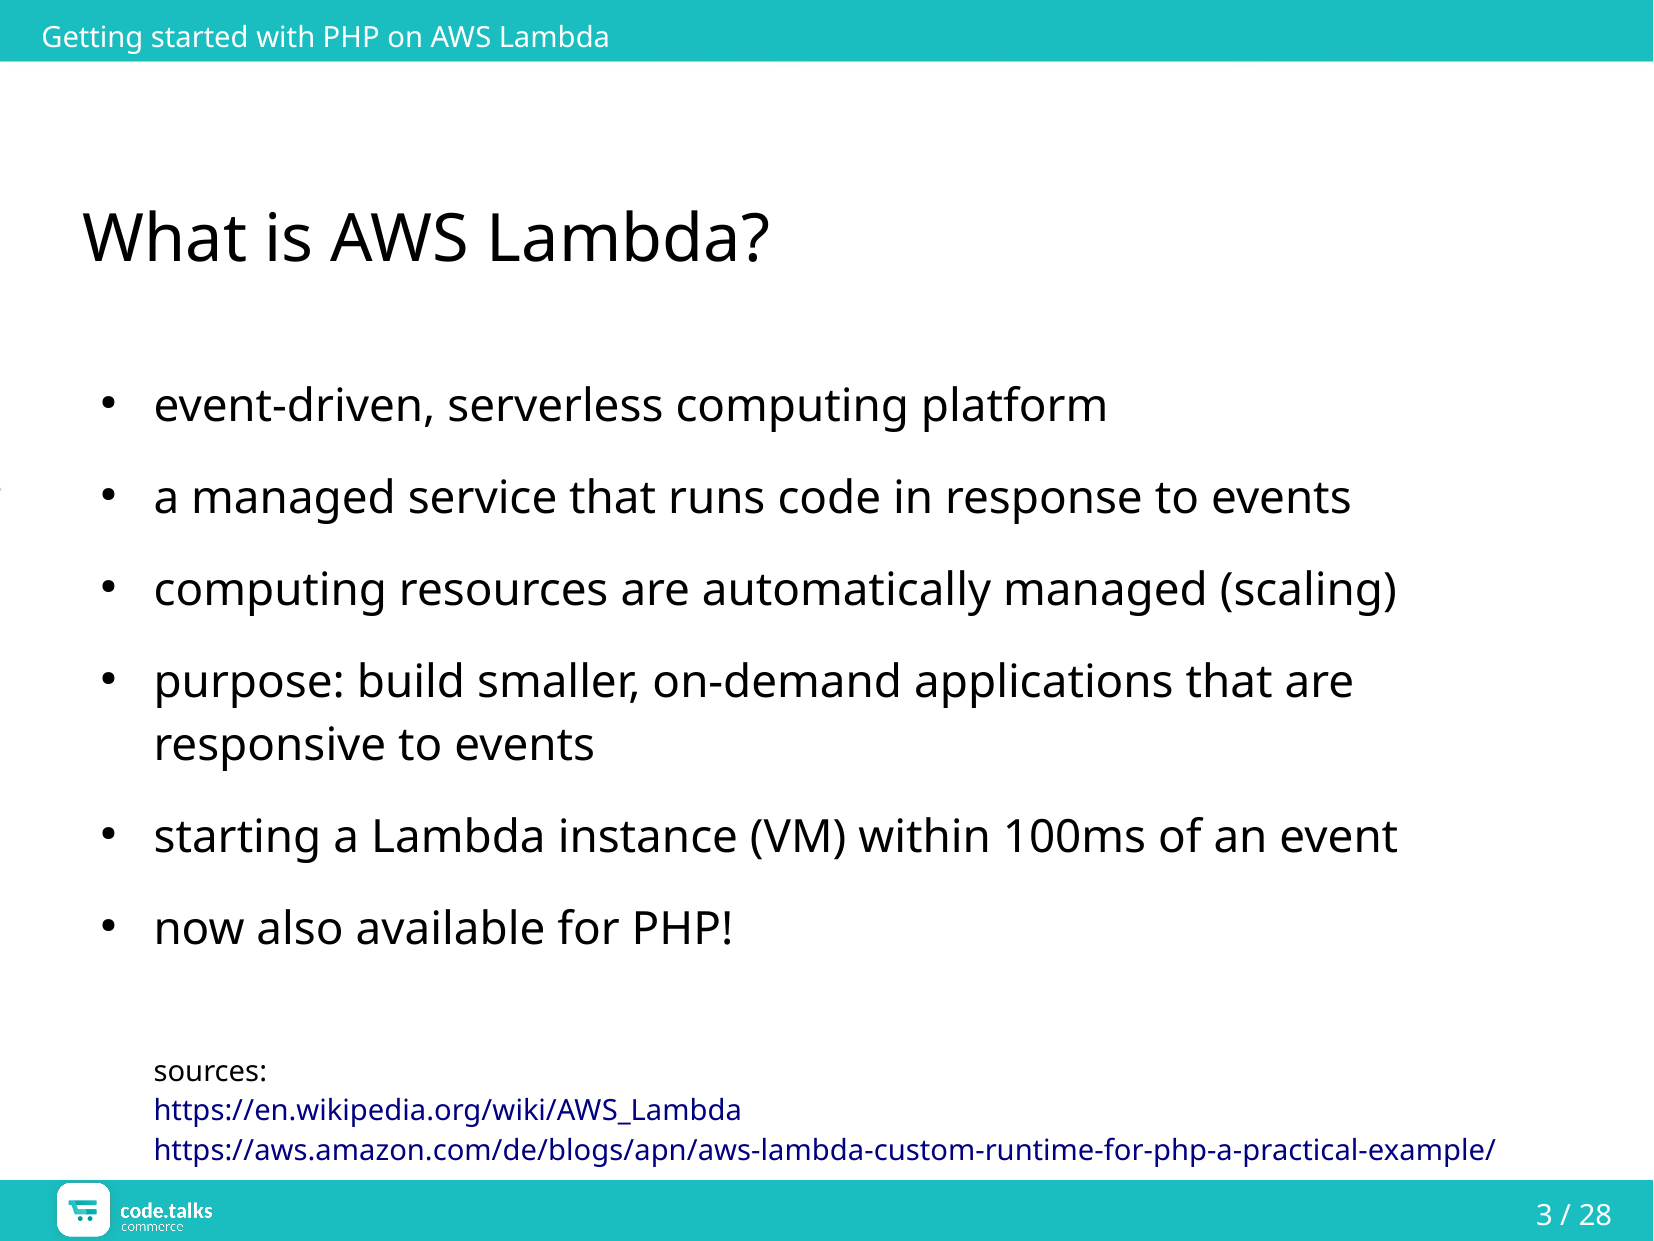

Getting started with PHP on AWS Lambda
# What is AWS Lambda?
event-driven, serverless computing platform
a managed service that runs code in response to events
computing resources are automatically managed (scaling)
purpose: build smaller, on-demand applications that are responsive to events
starting a Lambda instance (VM) within 100ms of an event
now also available for PHP!
sources:
https://en.wikipedia.org/wiki/AWS_Lambda
https://aws.amazon.com/de/blogs/apn/aws-lambda-custom-runtime-for-php-a-practical-example/
3